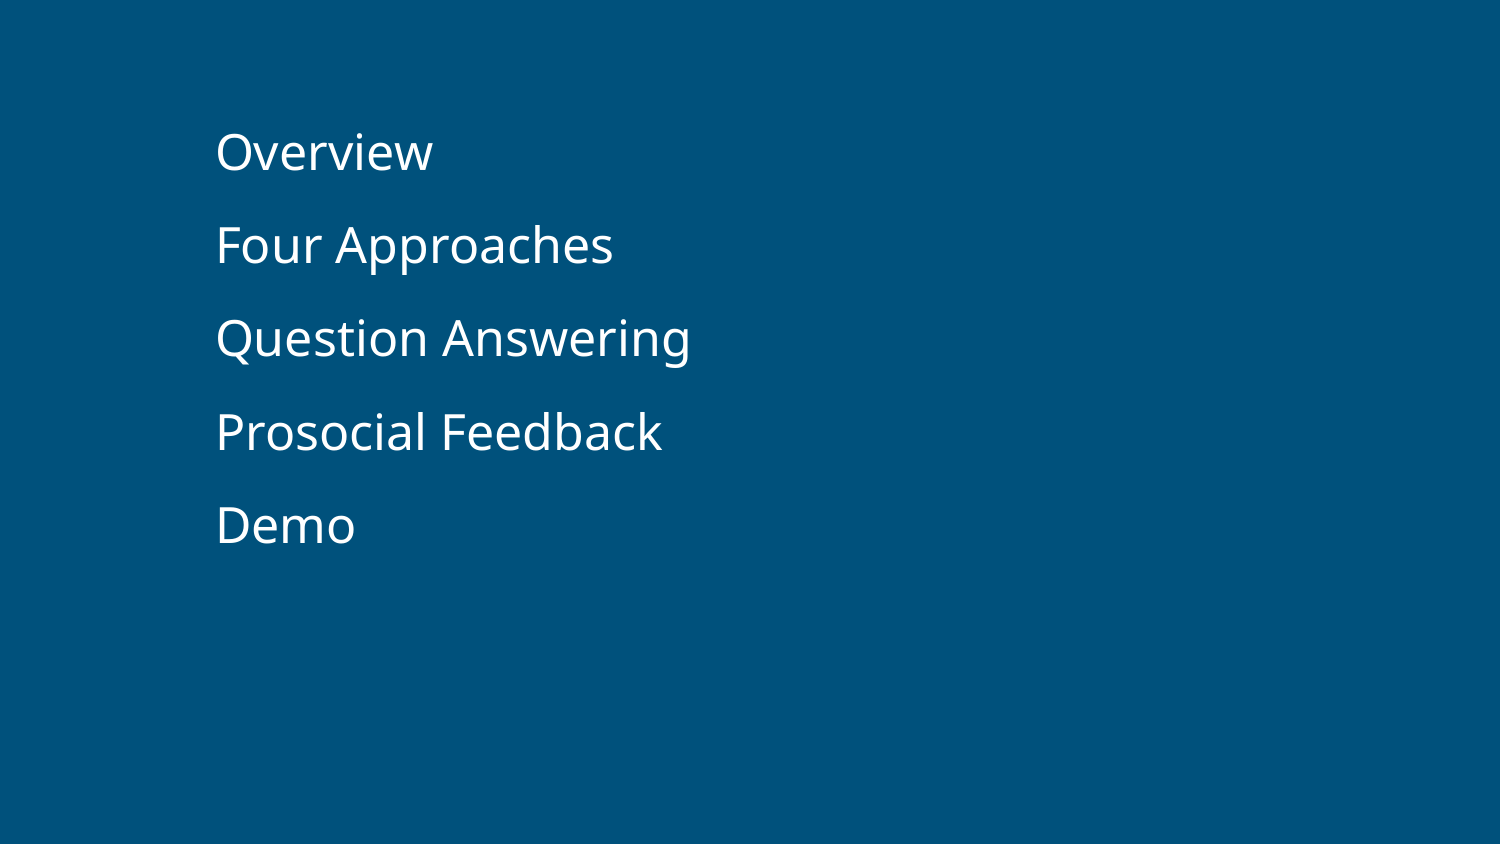

# Overview
Four Approaches
Question Answering
Prosocial Feedback
Demo